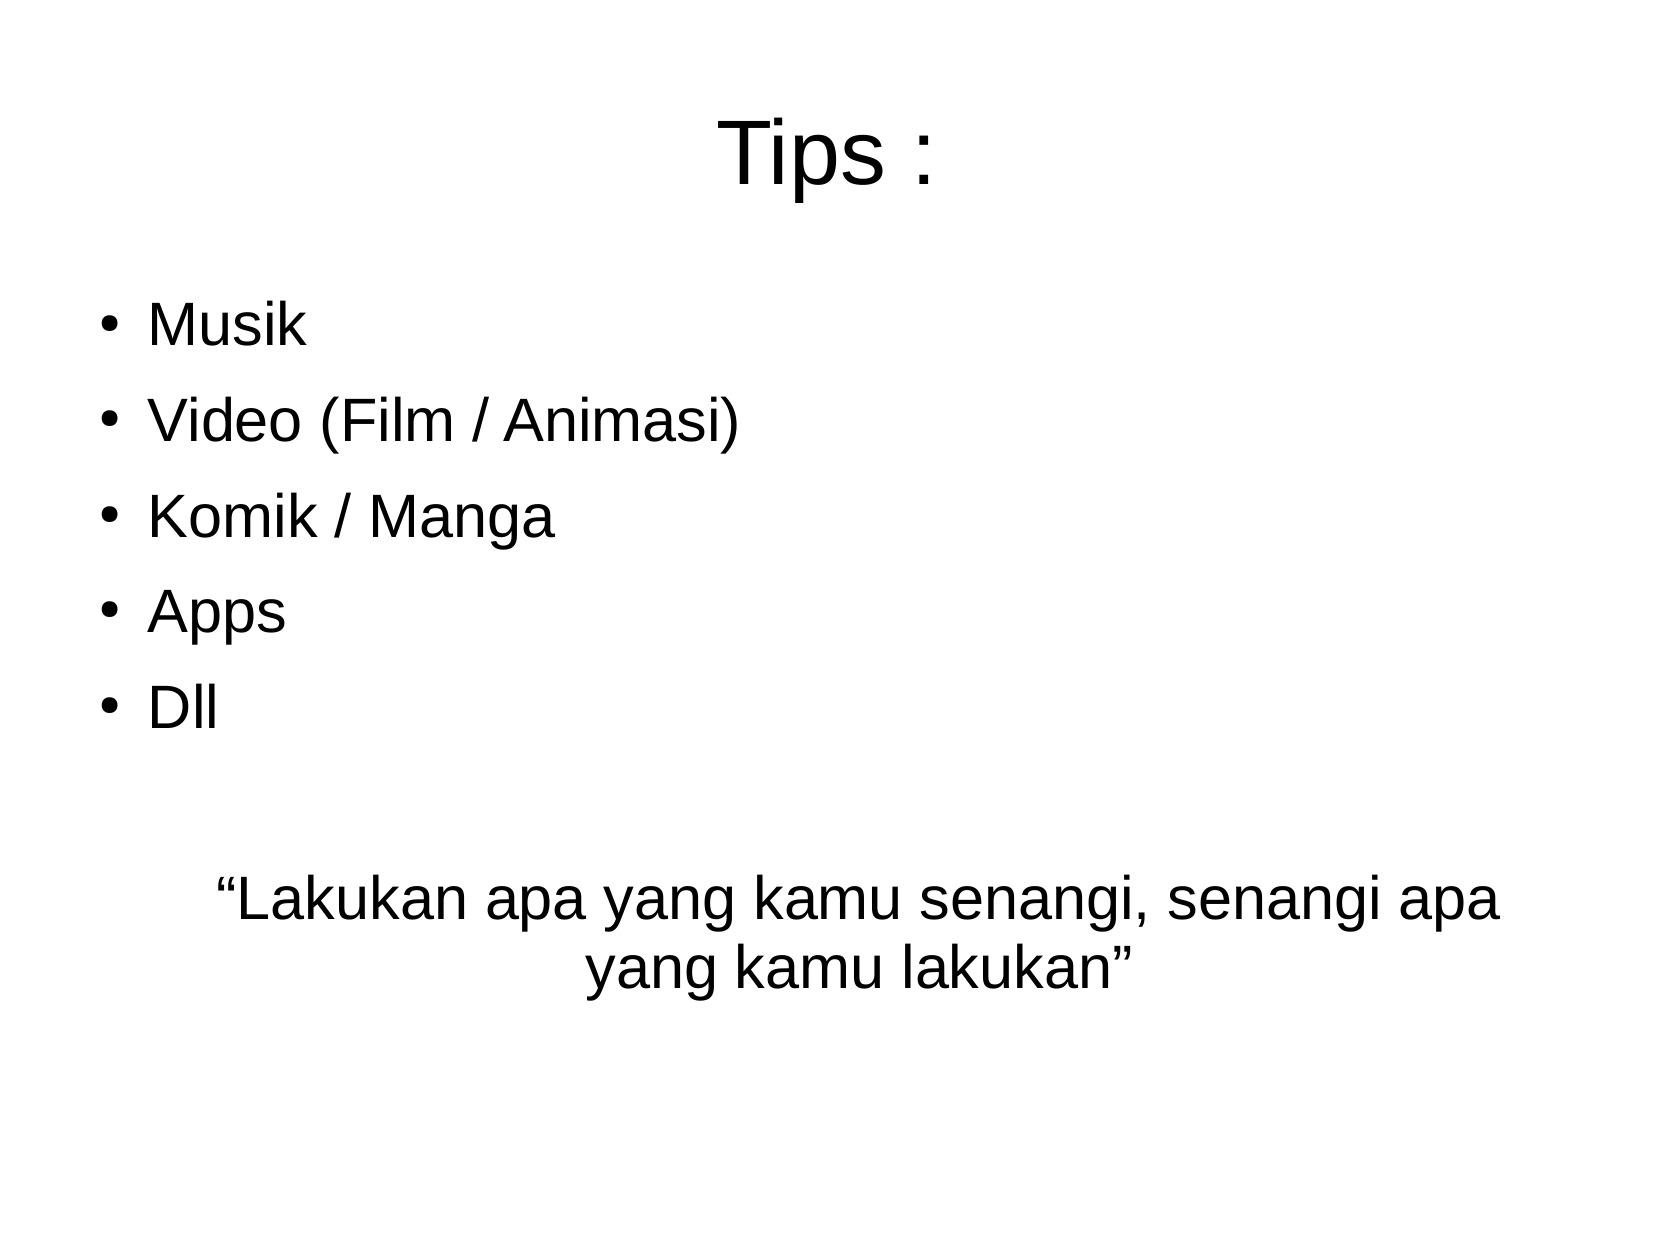

# Tips :
Musik
Video (Film / Animasi)
Komik / Manga
Apps
Dll
“Lakukan apa yang kamu senangi, senangi apa yang kamu lakukan”